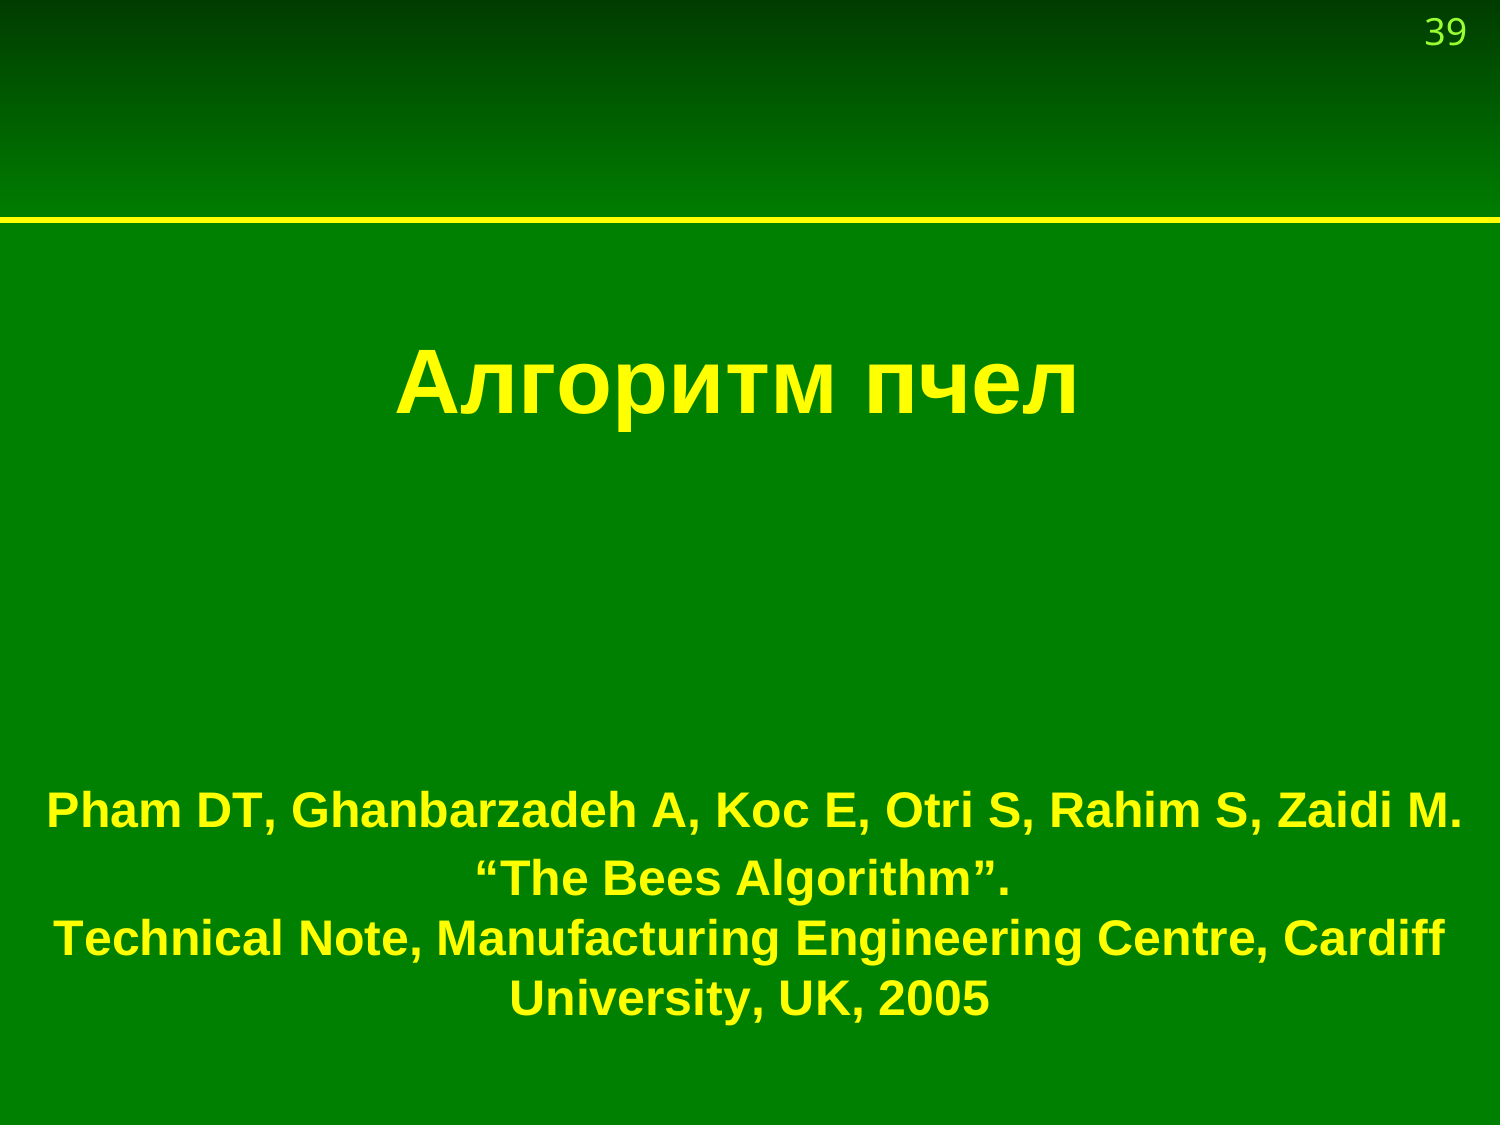

Алгоритм пчел
 Pham DT, Ghanbarzadeh A, Koc E, Otri S, Rahim S, Zaidi M.
“The Bees Algorithm”.
Technical Note, Manufacturing Engineering Centre, Cardiff University, UK, 2005